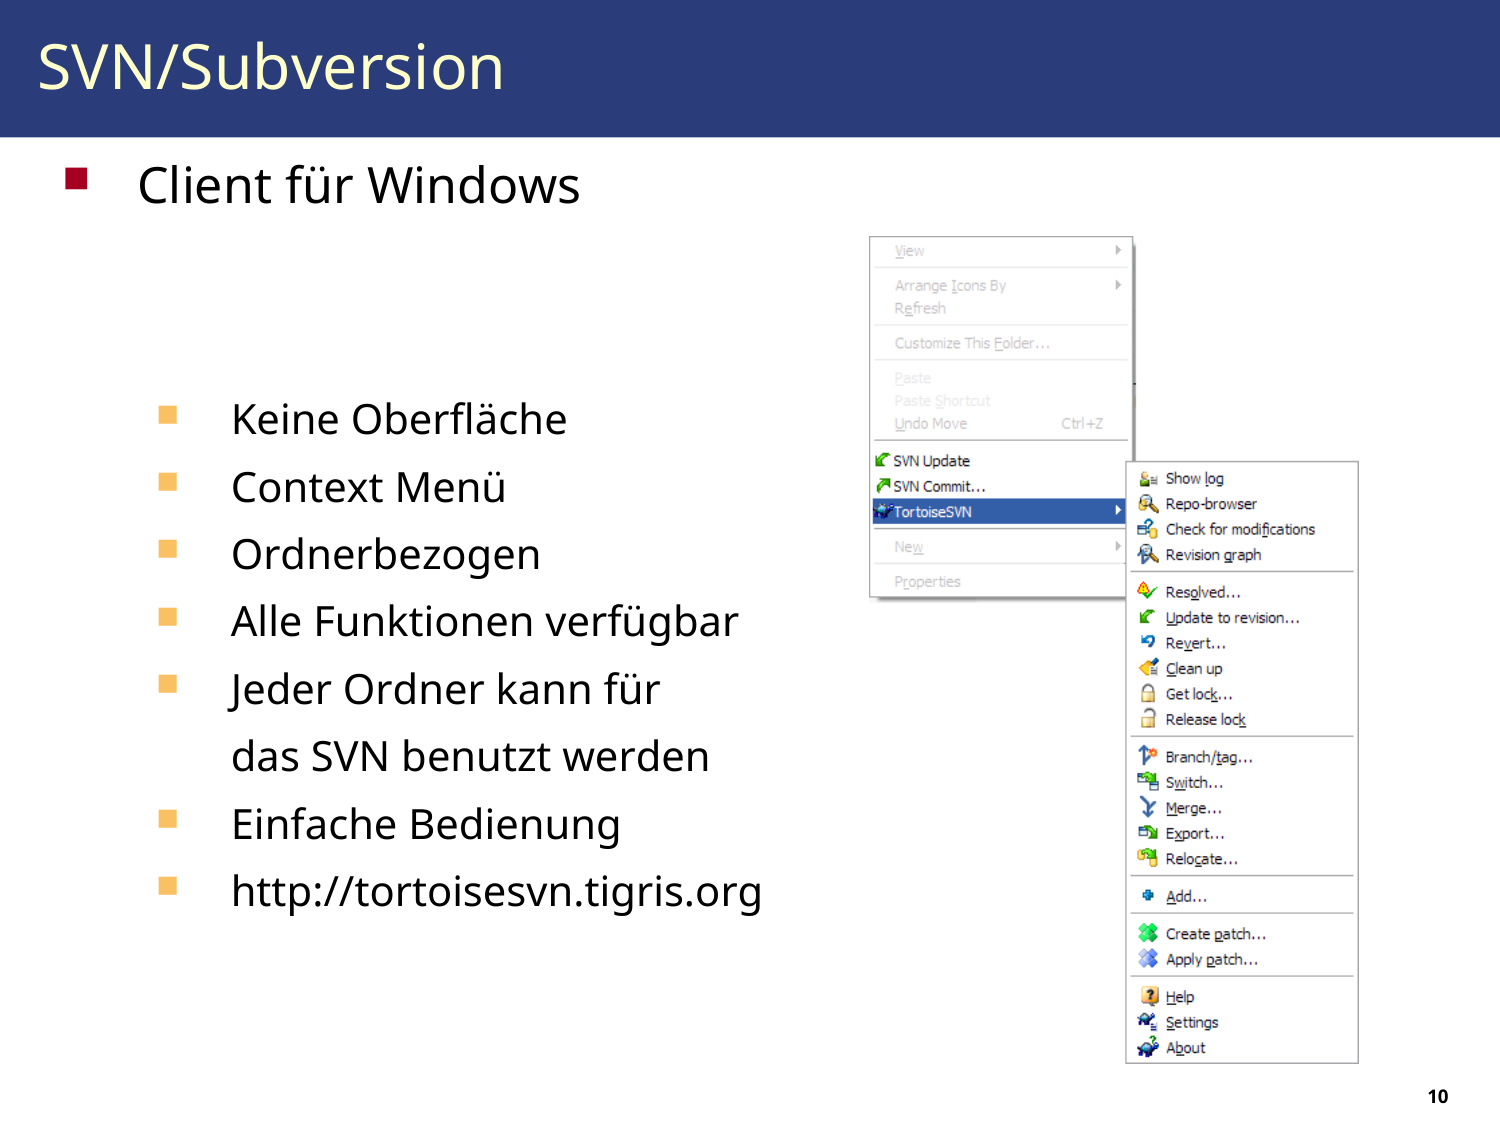

# SVN/Subversion
Client für Windows
Keine Oberfläche
Context Menü
Ordnerbezogen
Alle Funktionen verfügbar
Jeder Ordner kann für
das SVN benutzt werden
Einfache Bedienung
http://tortoisesvn.tigris.org
10